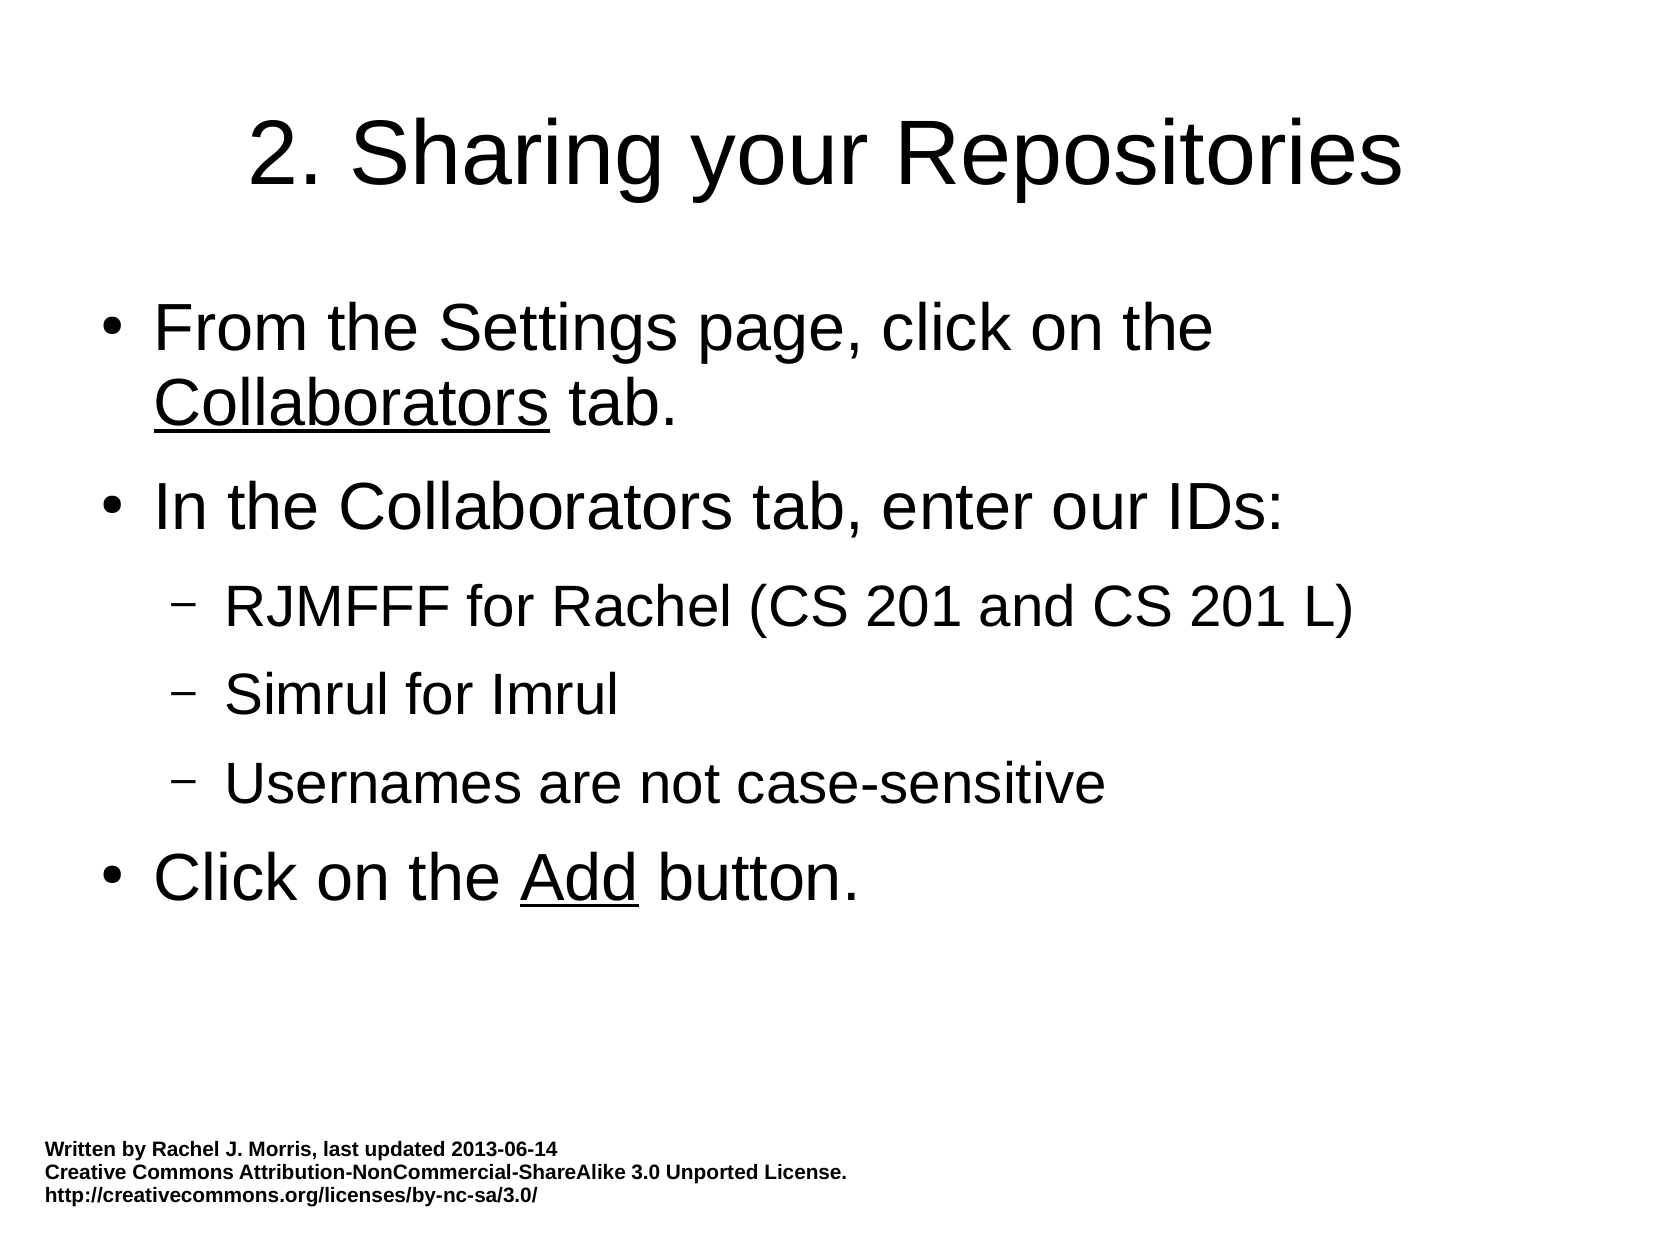

# 2. Sharing your Repositories
From the Settings page, click on the Collaborators tab.
In the Collaborators tab, enter our IDs:
RJMFFF for Rachel (CS 201 and CS 201 L)
Simrul for Imrul
Usernames are not case-sensitive
Click on the Add button.